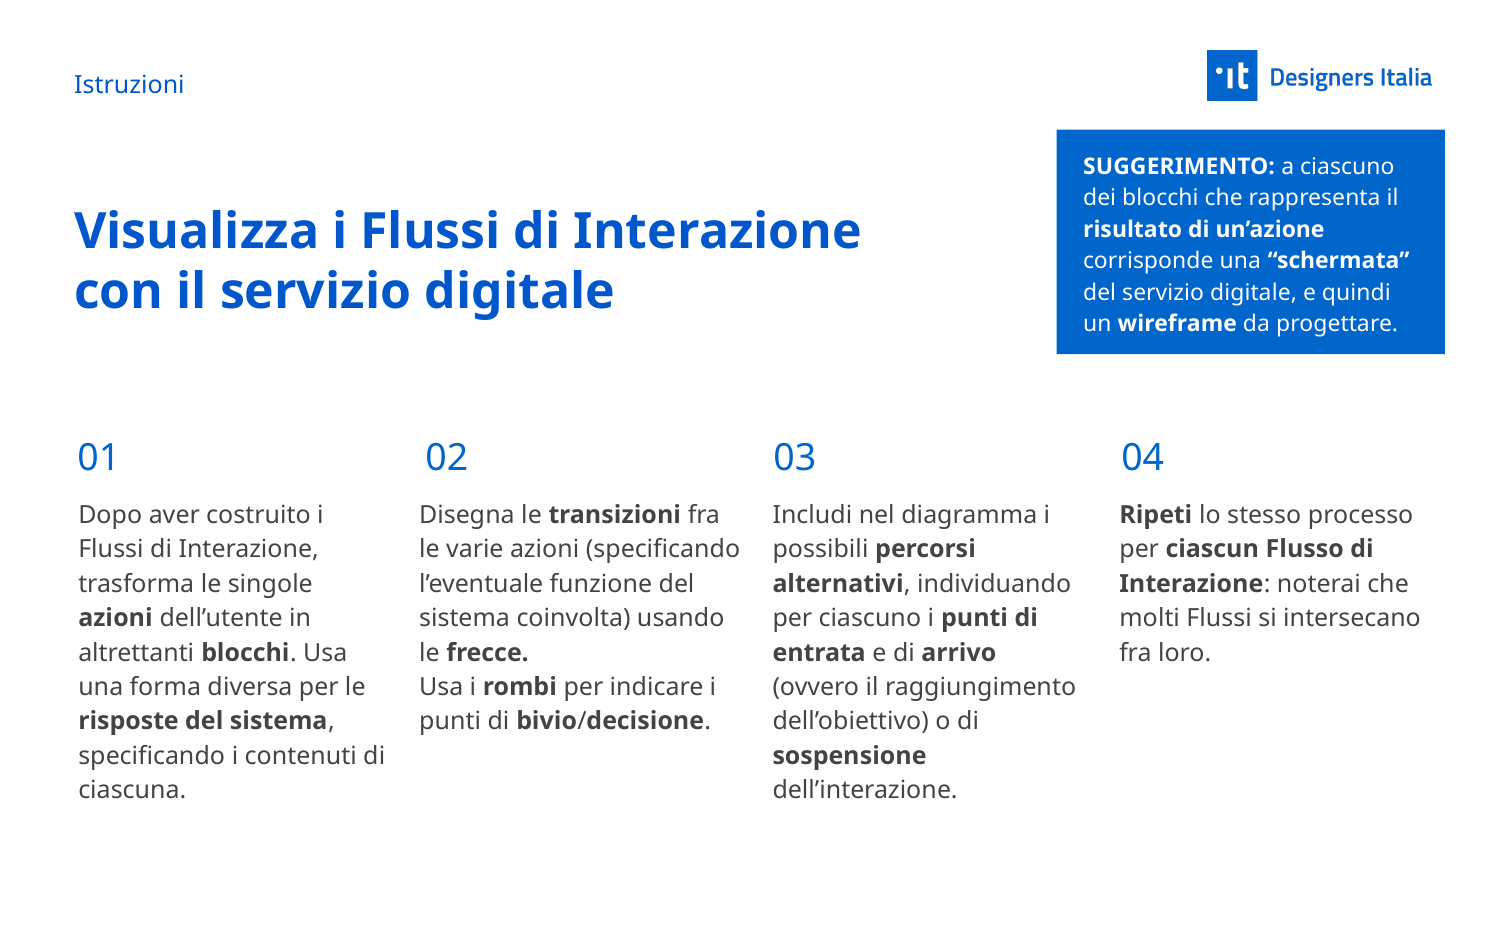

Istruzioni
SUGGERIMENTO: a ciascuno dei blocchi che rappresenta il risultato di un’azione corrisponde una “schermata” del servizio digitale, e quindi un wireframe da progettare.
Visualizza i Flussi di Interazione
con il servizio digitale
01
02
03
04
Dopo aver costruito i Flussi di Interazione, trasforma le singole azioni dell’utente in altrettanti blocchi. Usa una forma diversa per le risposte del sistema, specificando i contenuti di ciascuna.
Disegna le transizioni fra le varie azioni (specificando l’eventuale funzione del sistema coinvolta) usando le frecce.
Usa i rombi per indicare i punti di bivio/decisione.
Includi nel diagramma i possibili percorsi alternativi, individuando per ciascuno i punti di entrata e di arrivo (ovvero il raggiungimento dell’obiettivo) o di sospensione dell’interazione.
Ripeti lo stesso processo per ciascun Flusso di Interazione: noterai che molti Flussi si intersecano fra loro.